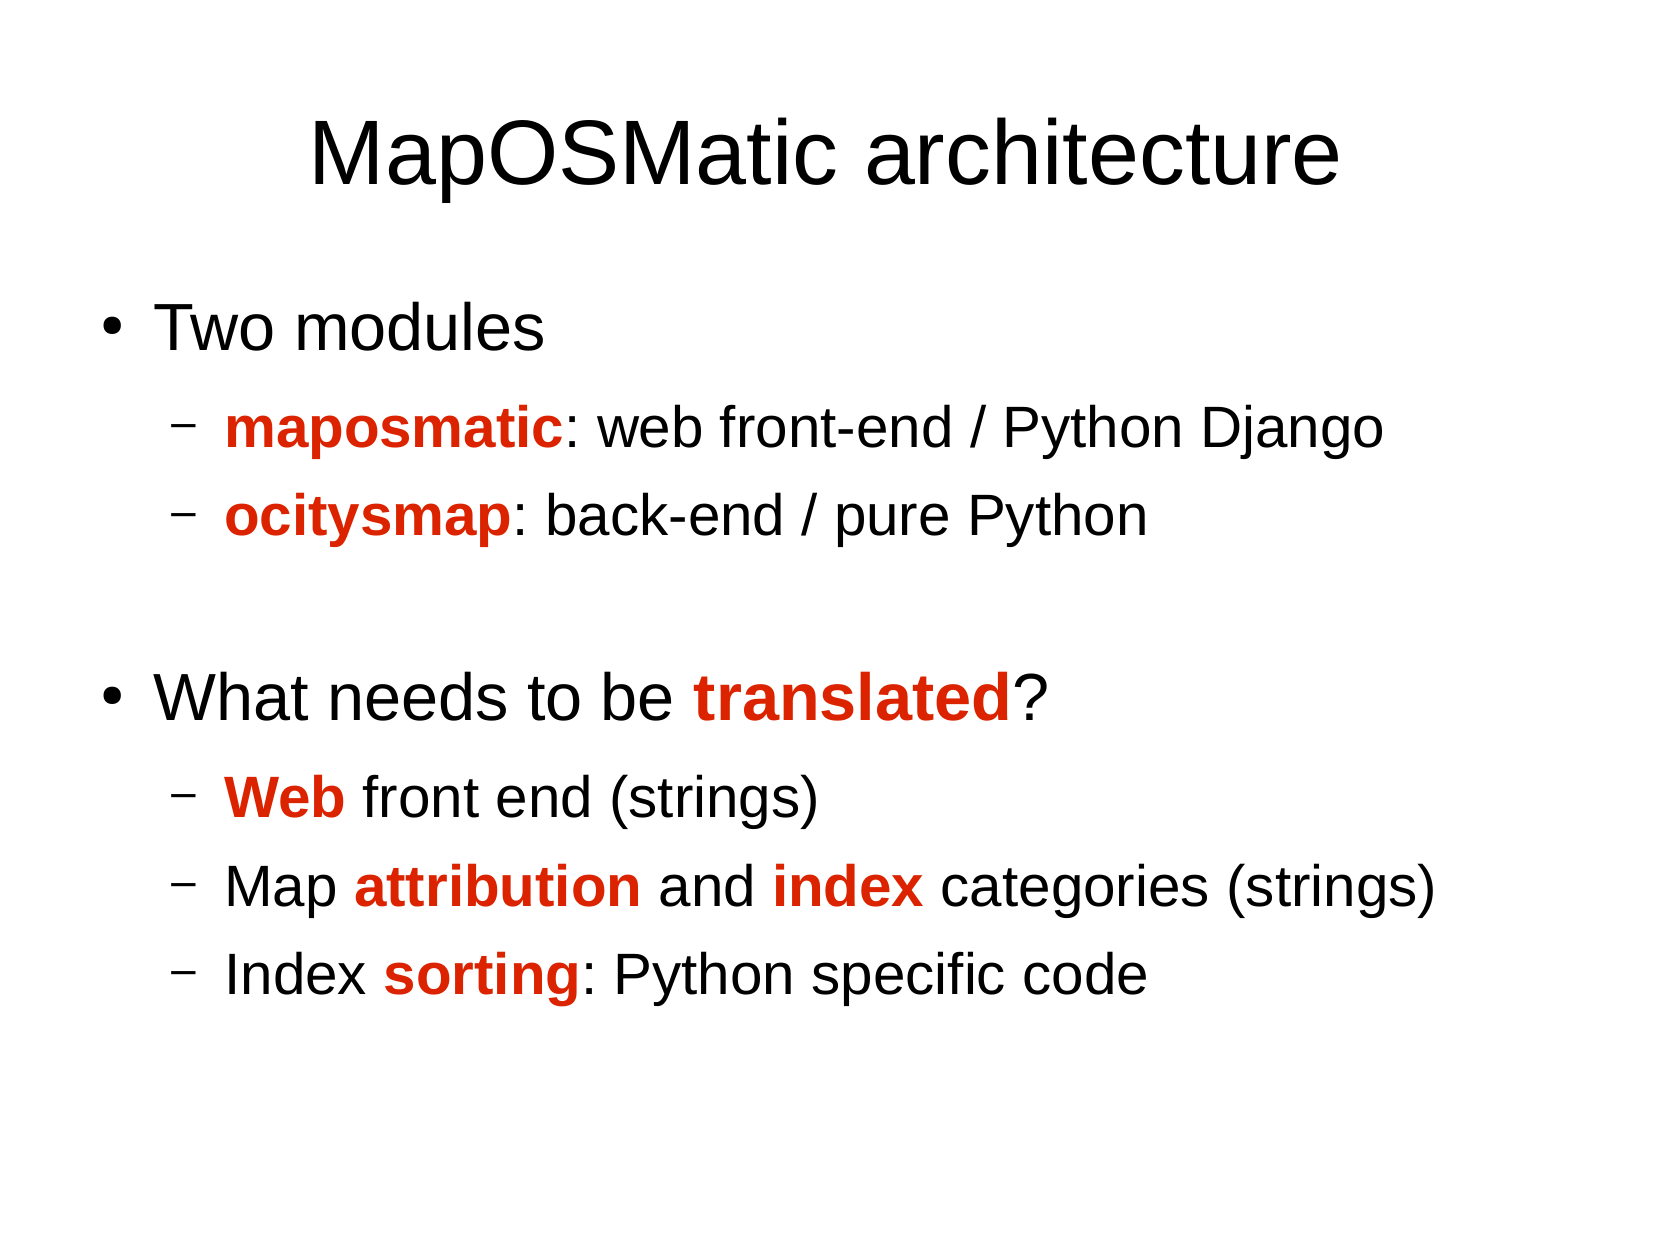

# MapOSMatic architecture
Two modules
maposmatic: web front-end / Python Django
ocitysmap: back-end / pure Python
What needs to be translated?
Web front end (strings)
Map attribution and index categories (strings)
Index sorting: Python specific code